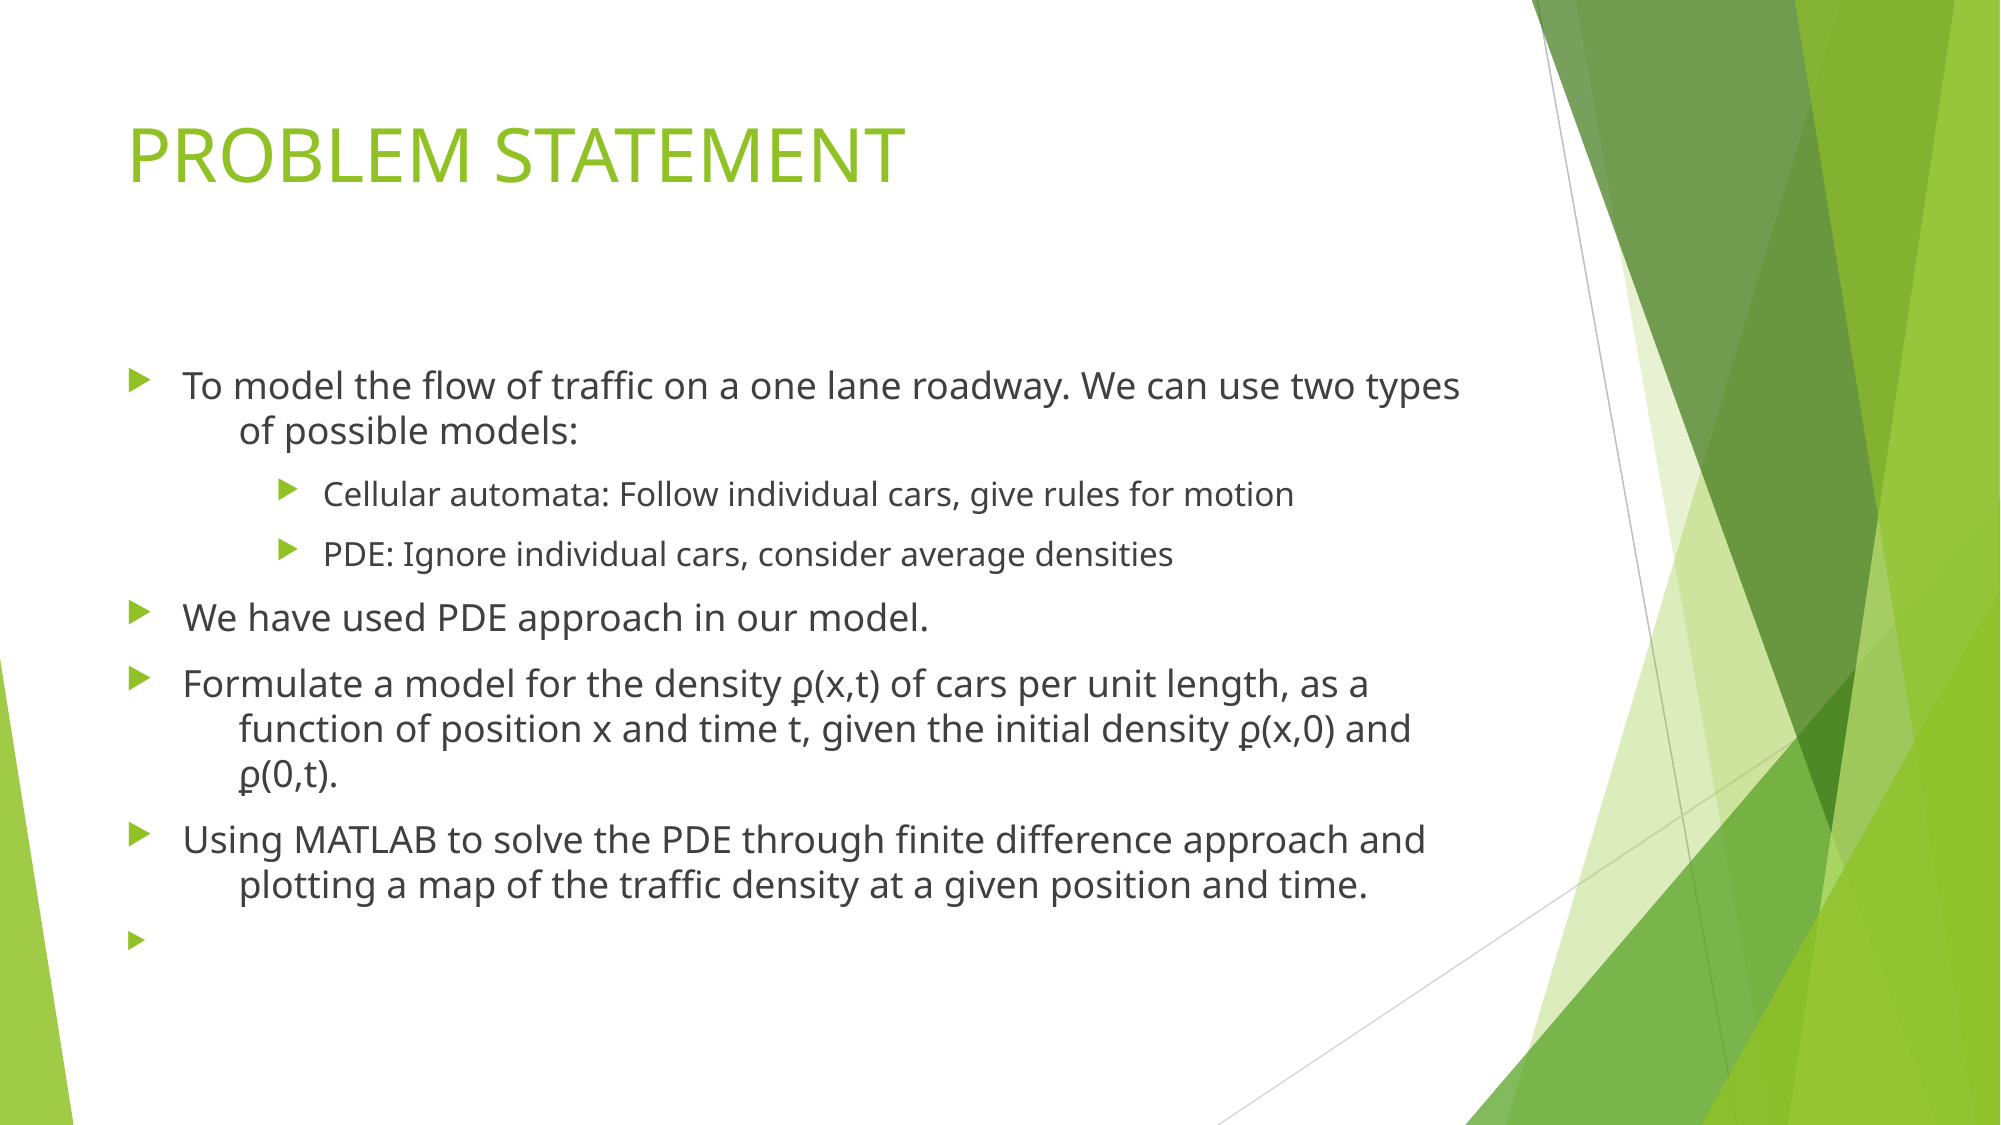

# PROBLEM STATEMENT
To model the flow of traffic on a one lane roadway. We can use two types of possible models:
Cellular automata: Follow individual cars, give rules for motion
PDE: Ignore individual cars, consider average densities
We have used PDE approach in our model.
Formulate a model for the density ϼ(x,t) of cars per unit length, as a function of position x and time t, given the initial density ϼ(x,0) and ϼ(0,t).
Using MATLAB to solve the PDE through finite difference approach and plotting a map of the traffic density at a given position and time.